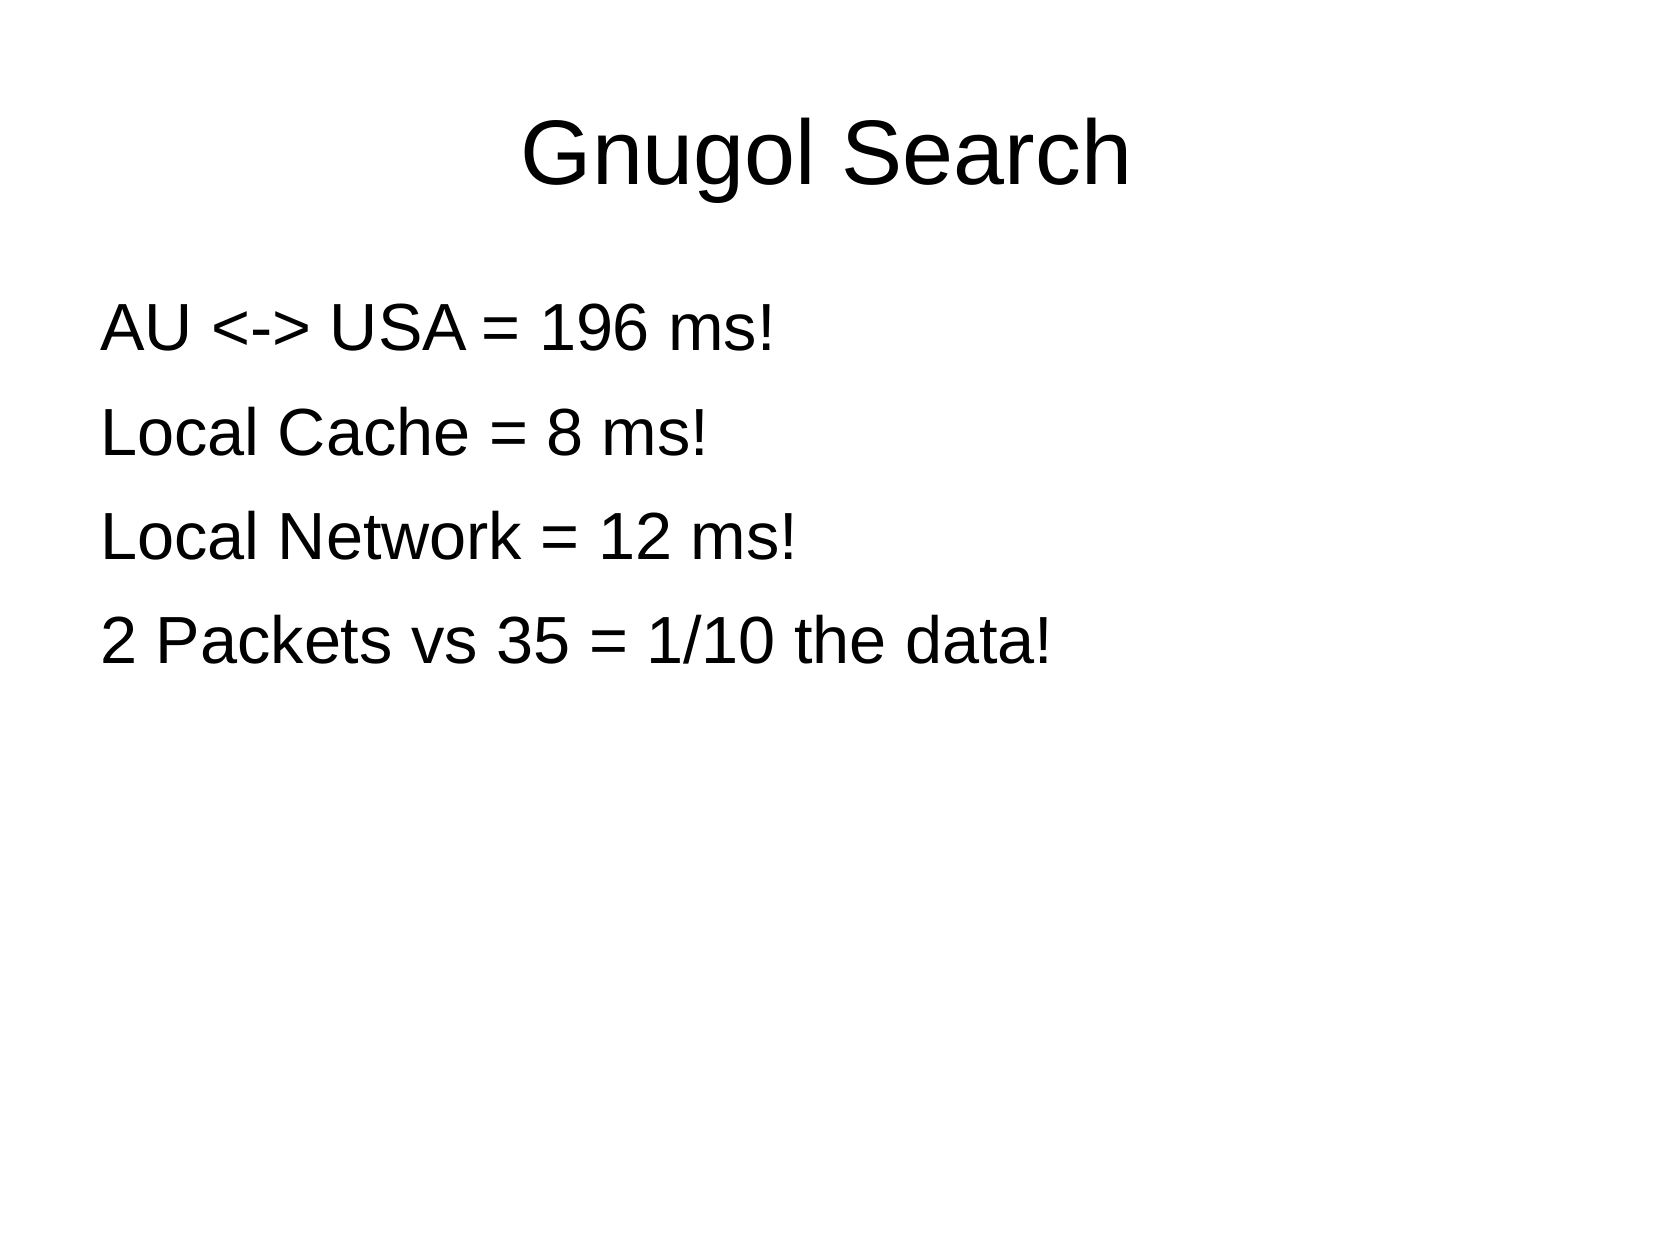

# Gnugol Search
AU <-> USA = 196 ms!
Local Cache = 8 ms!
Local Network = 12 ms!
2 Packets vs 35 = 1/10 the data!